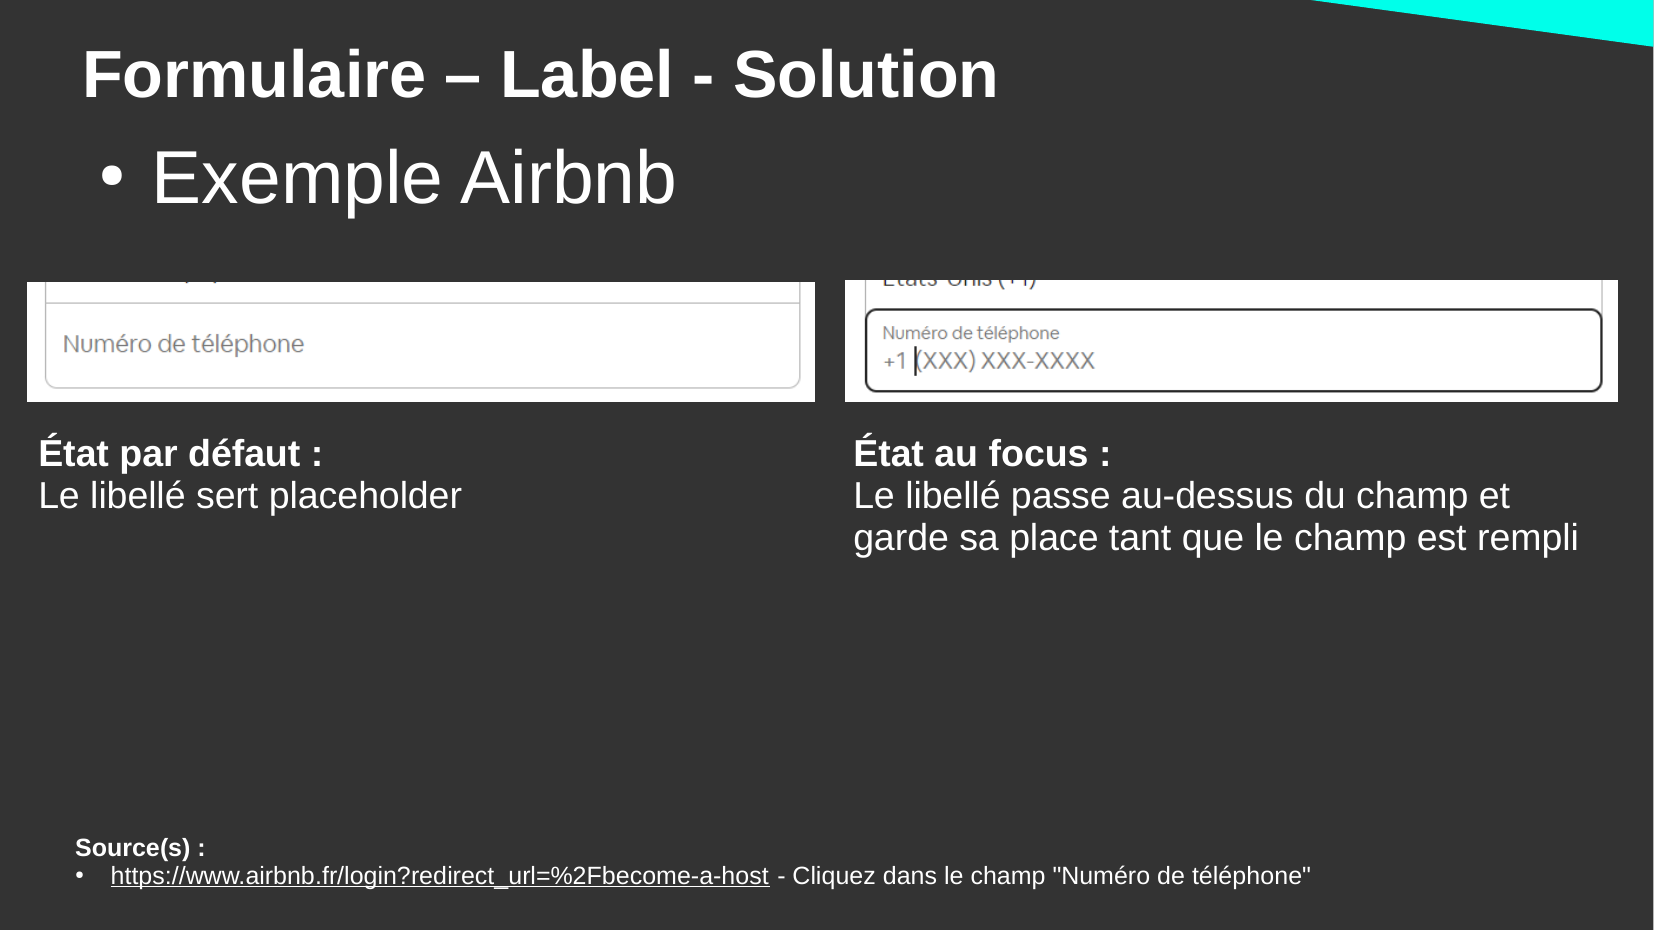

# Formulaire – Label - Solution
Exemple Airbnb
État par défaut :
Le libellé sert placeholder
État au focus :
Le libellé passe au-dessus du champ et garde sa place tant que le champ est rempli
Source(s) :
https://www.airbnb.fr/login?redirect_url=%2Fbecome-a-host - Cliquez dans le champ "Numéro de téléphone"